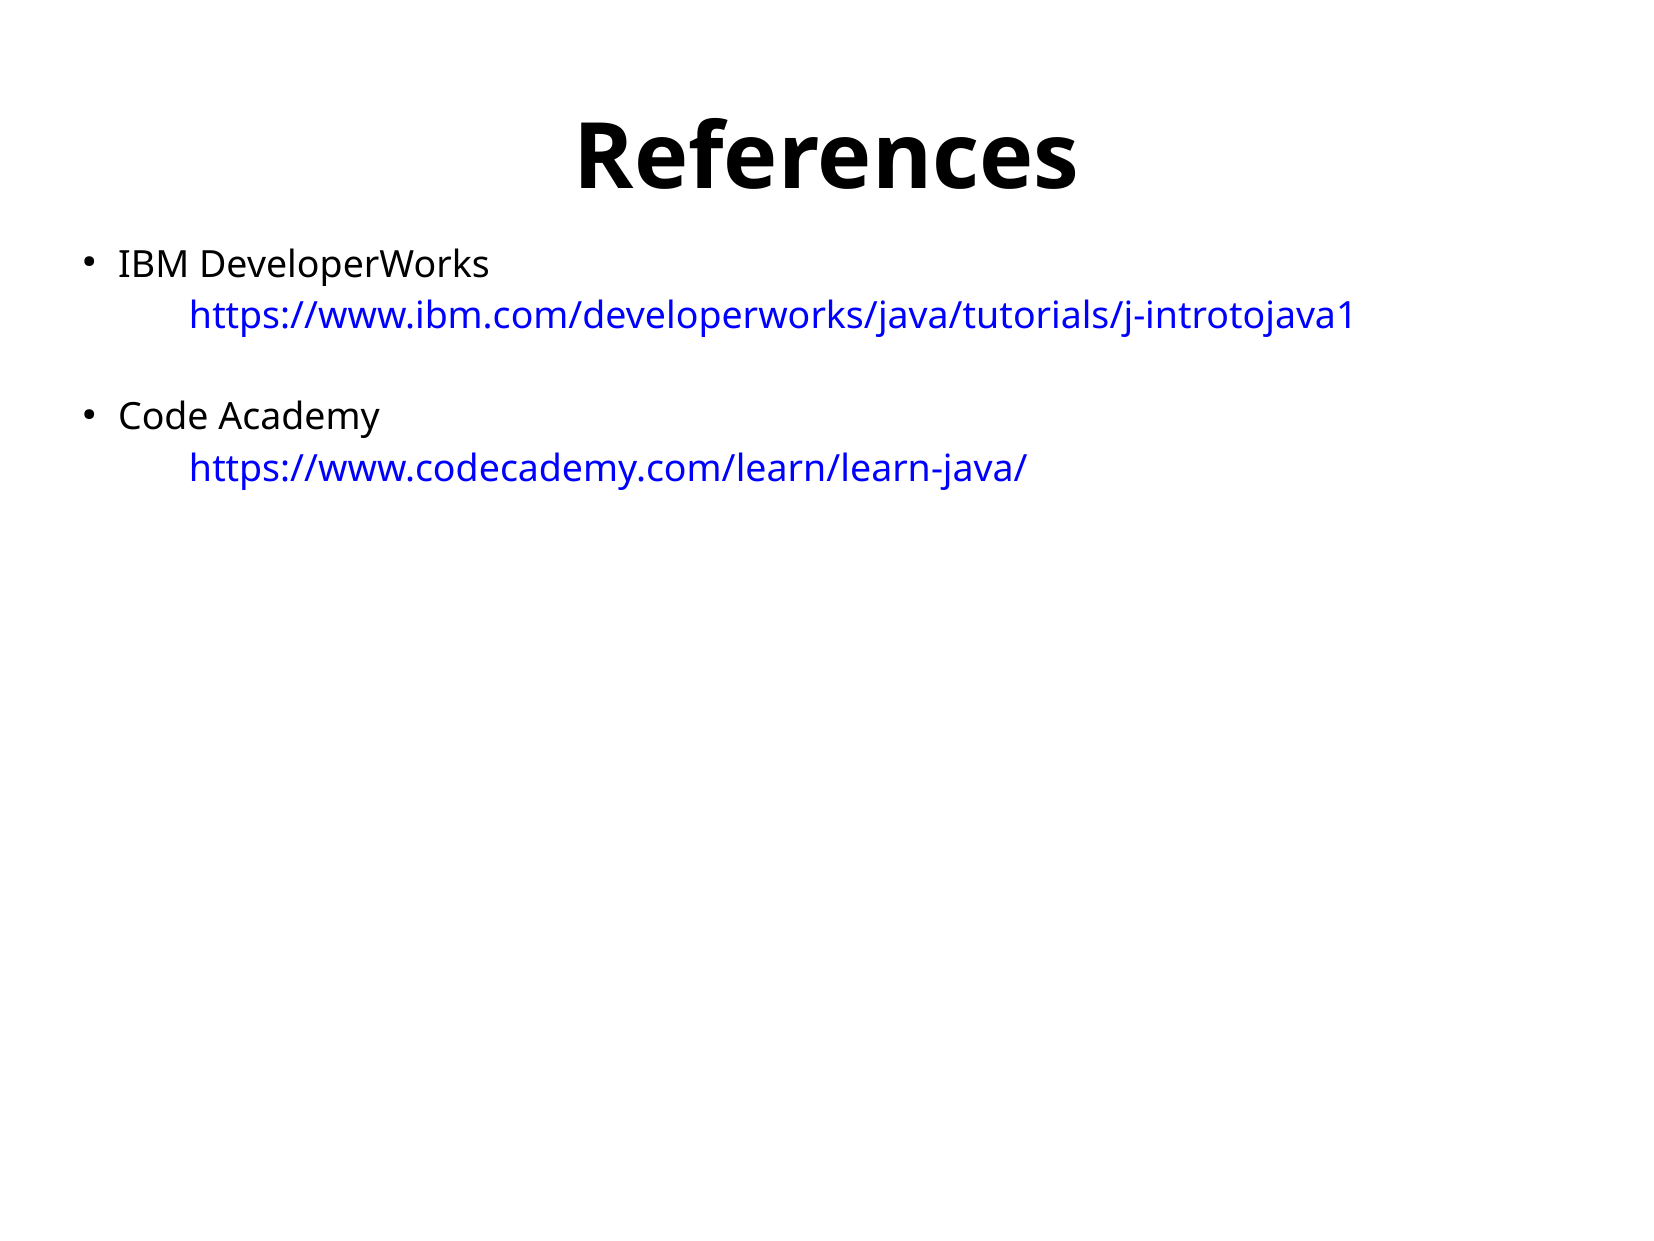

# References
IBM DeveloperWorks
https://www.ibm.com/developerworks/java/tutorials/j-introtojava1
Code Academy
https://www.codecademy.com/learn/learn-java/